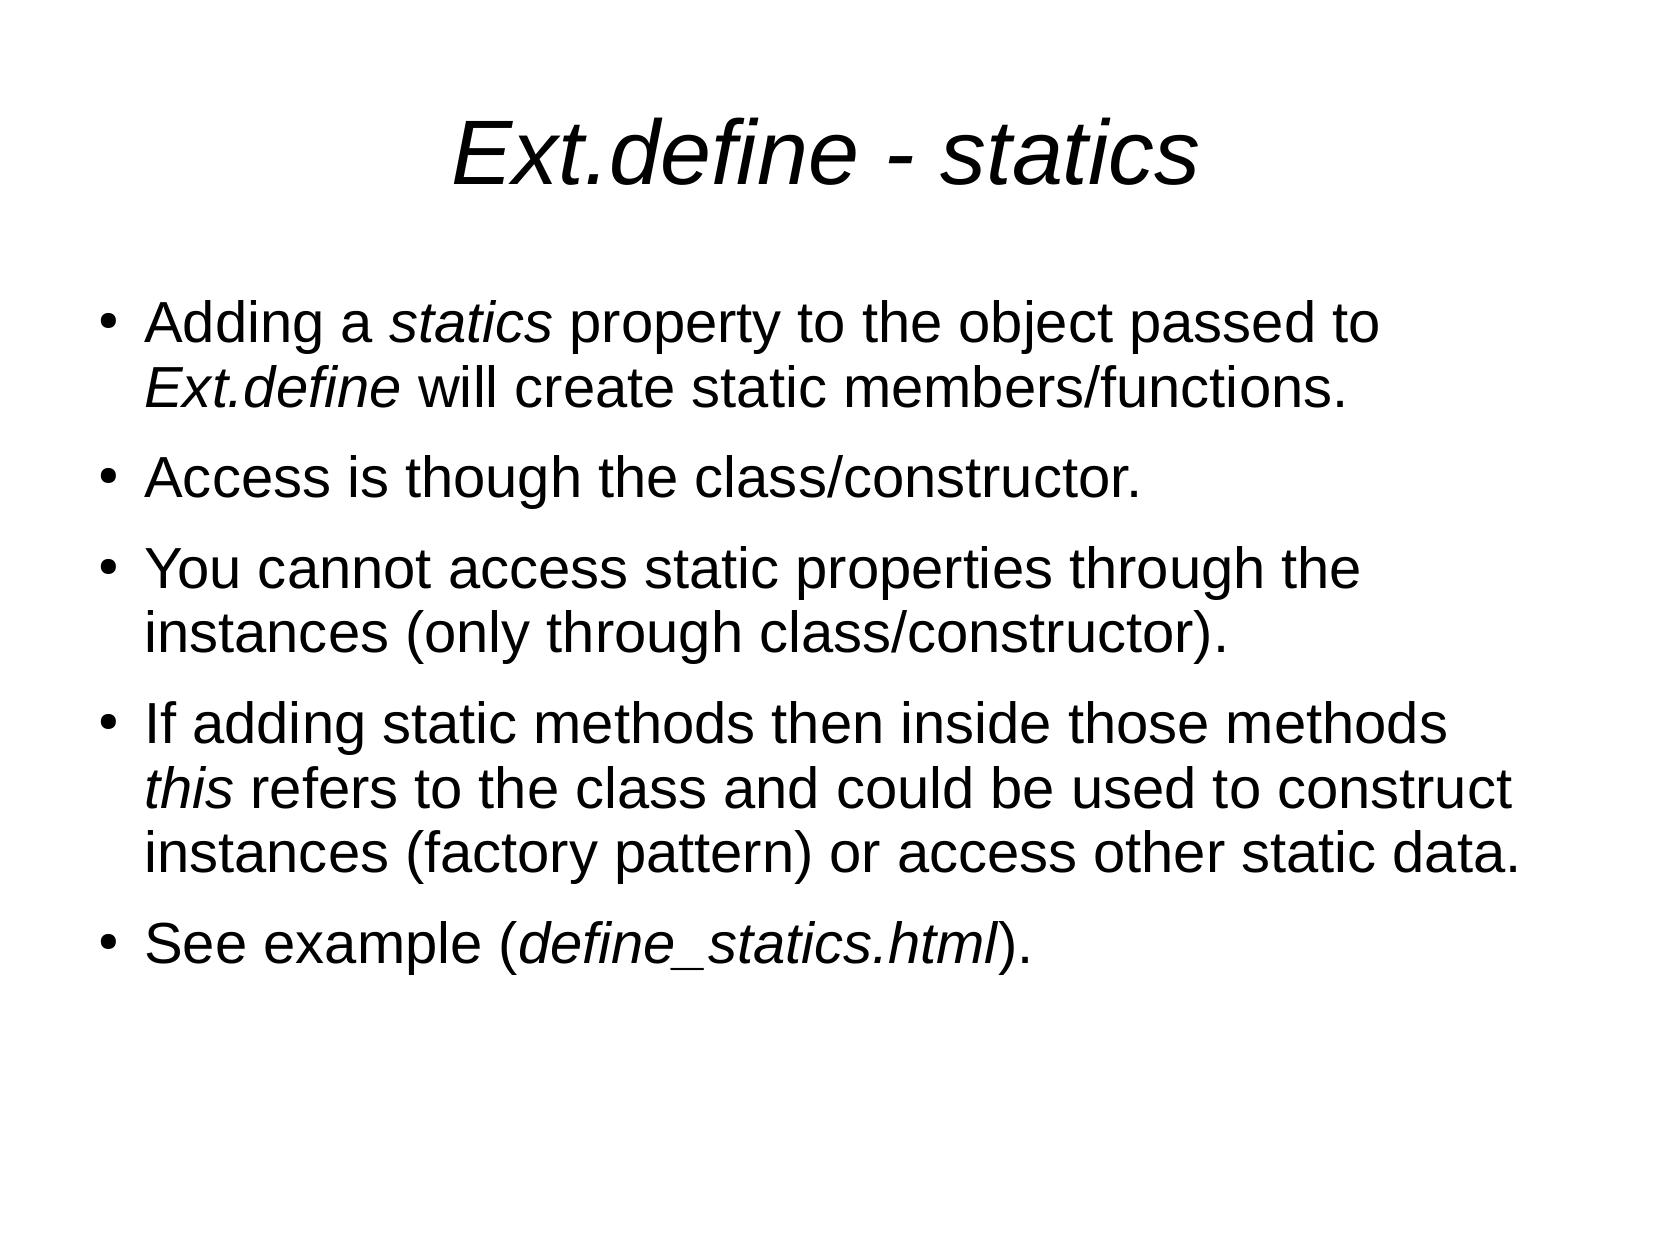

# Ext.define - statics
Adding a statics property to the object passed to Ext.define will create static members/functions.
Access is though the class/constructor.
You cannot access static properties through the instances (only through class/constructor).
If adding static methods then inside those methods this refers to the class and could be used to construct instances (factory pattern) or access other static data.
See example (define_statics.html).